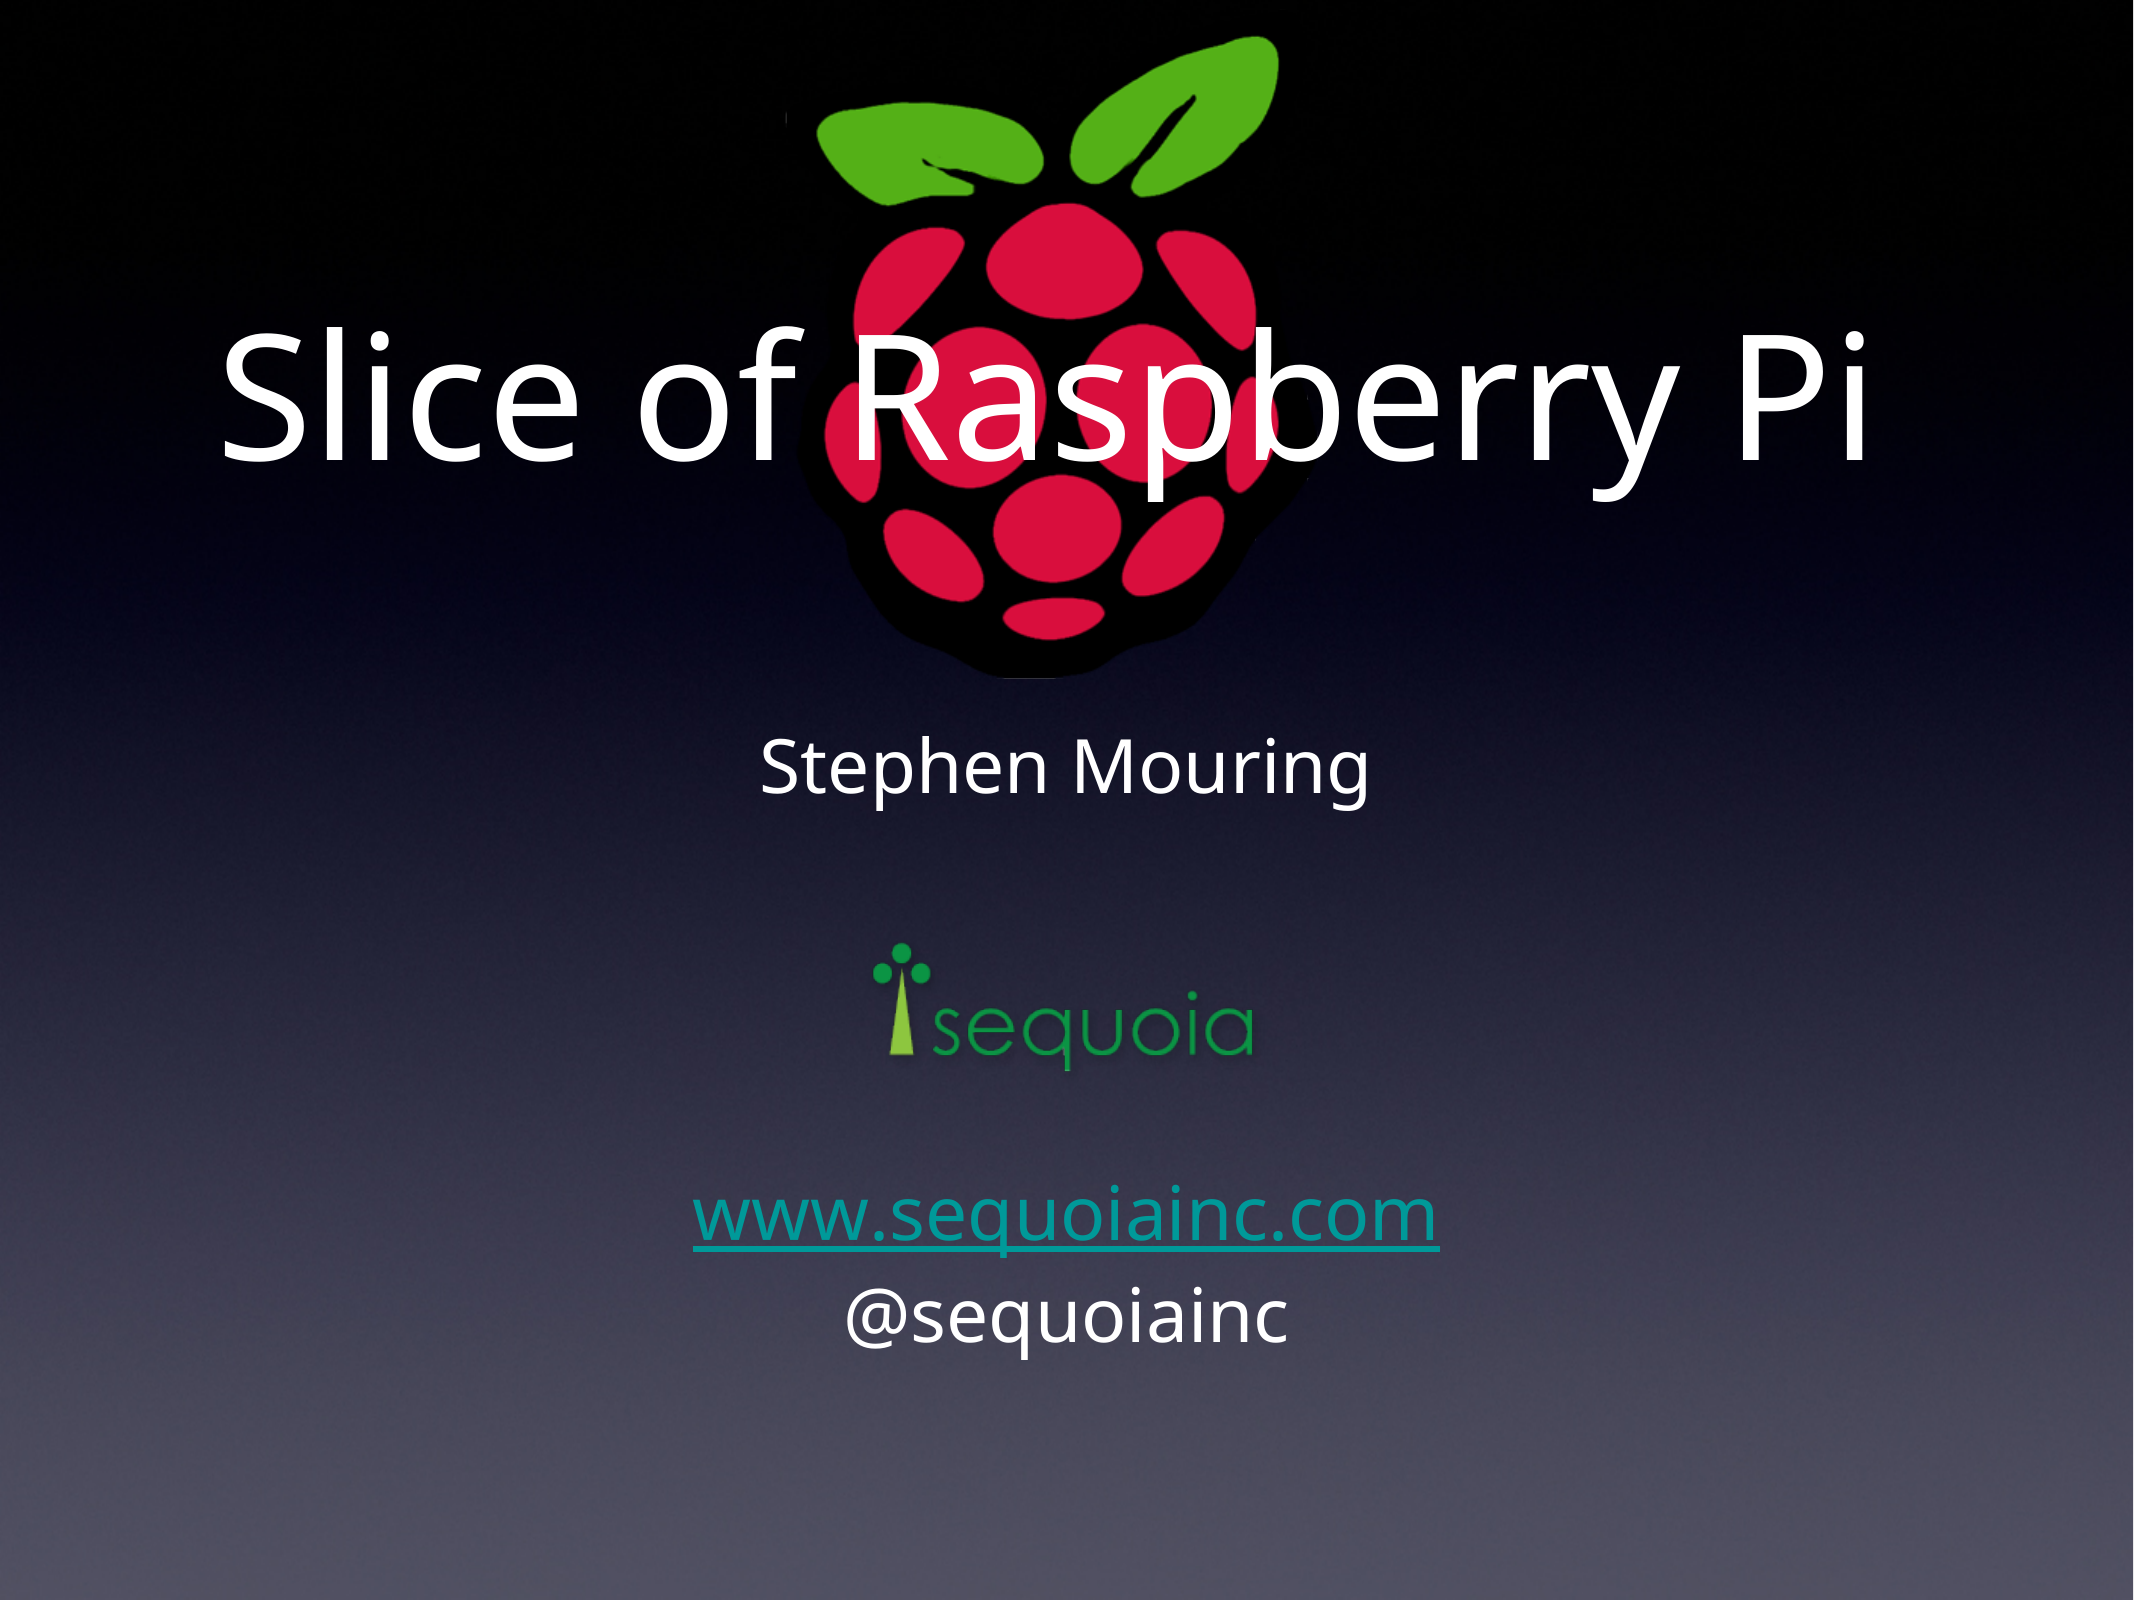

Slice of Raspberry Pi
# Stephen Mouring
www.sequoiainc.com
@sequoiainc